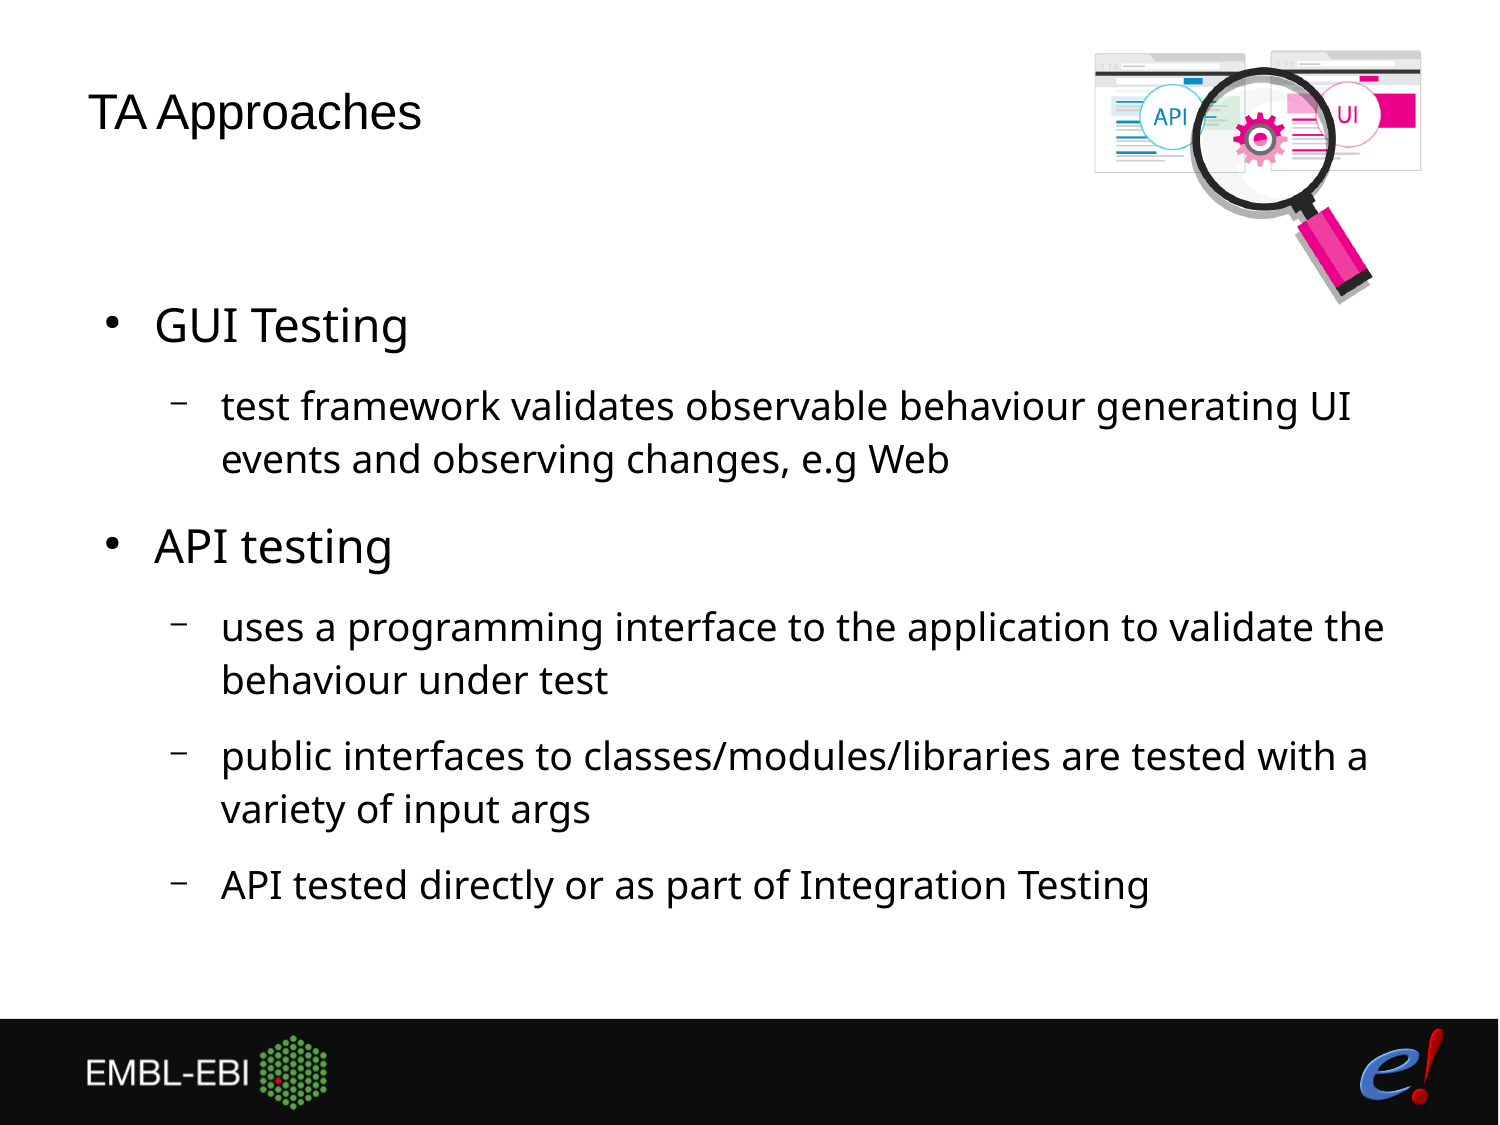

# TA Approaches
GUI Testing
test framework validates observable behaviour generating UI events and observing changes, e.g Web
API testing
uses a programming interface to the application to validate the behaviour under test
public interfaces to classes/modules/libraries are tested with a variety of input args
API tested directly or as part of Integration Testing